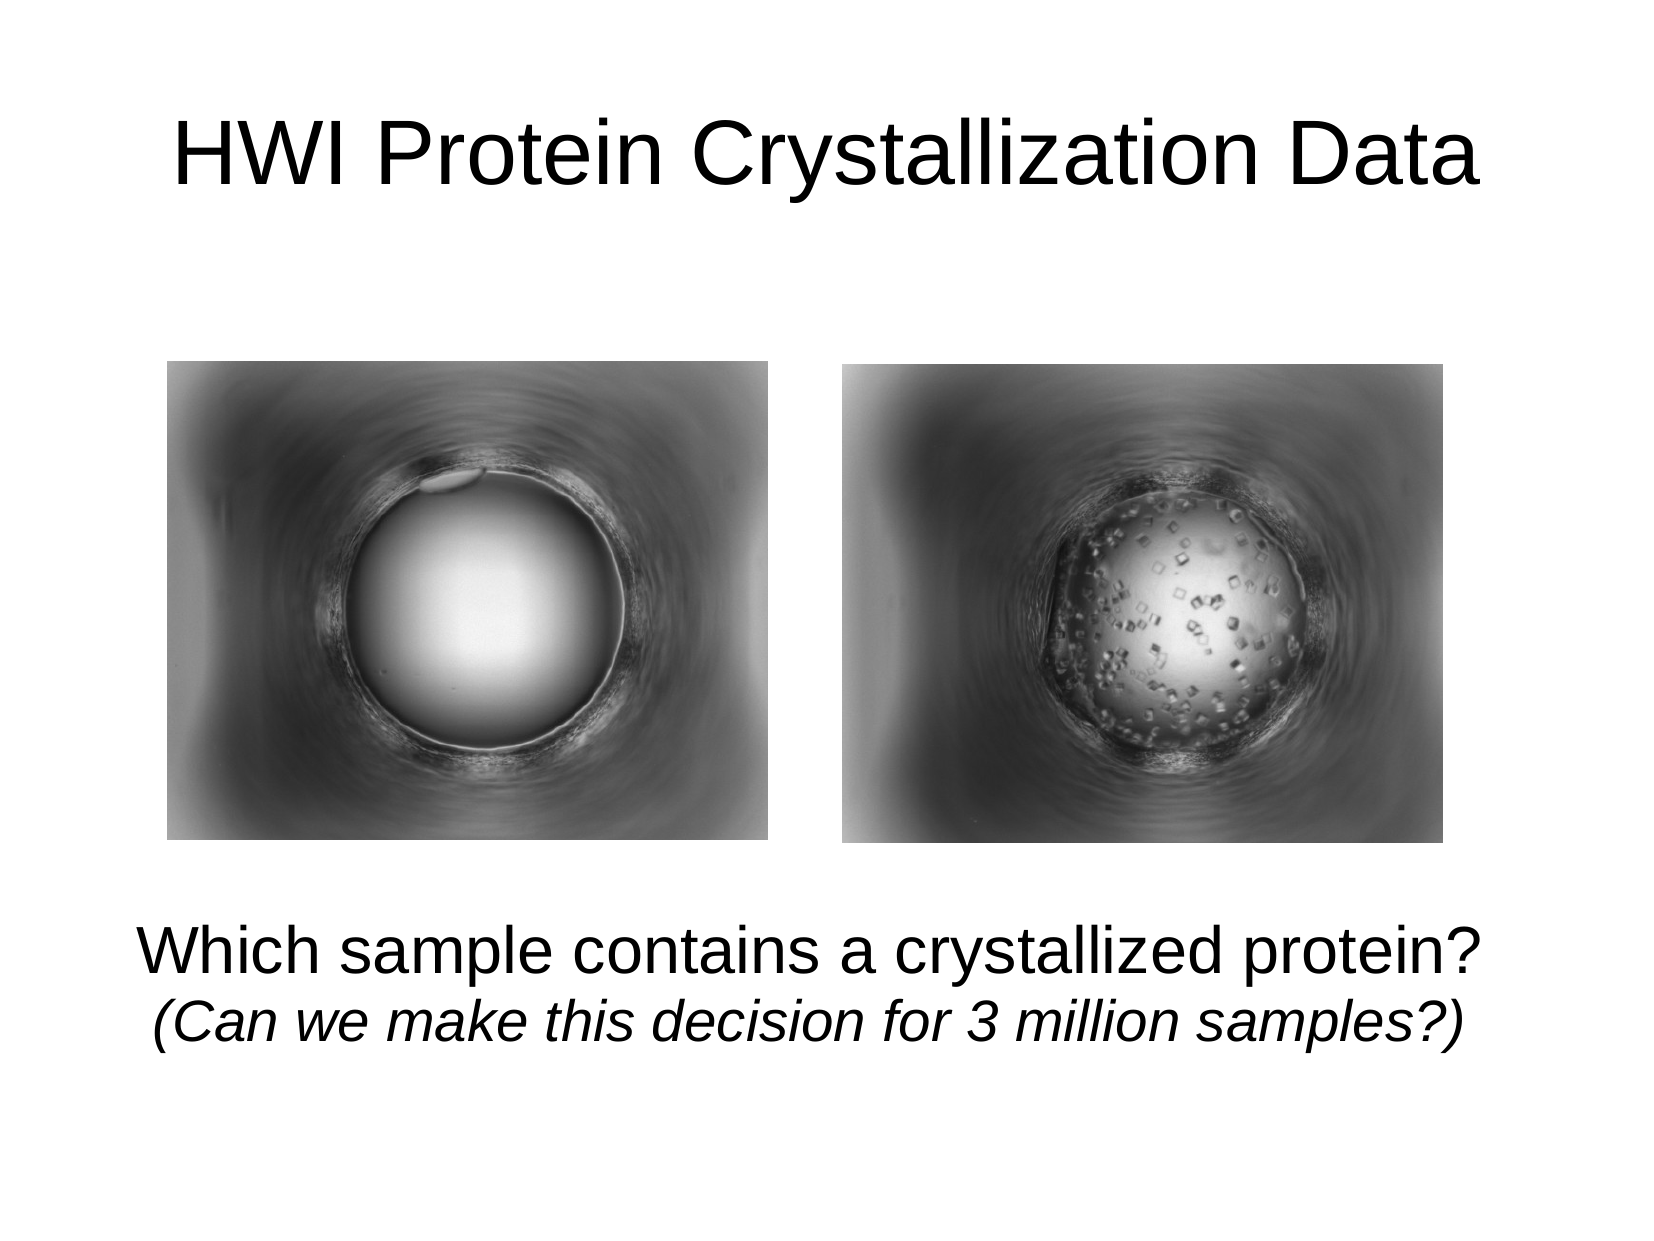

# HWI Protein Crystallization Data
Which sample contains a crystallized protein?
(Can we make this decision for 3 million samples?)